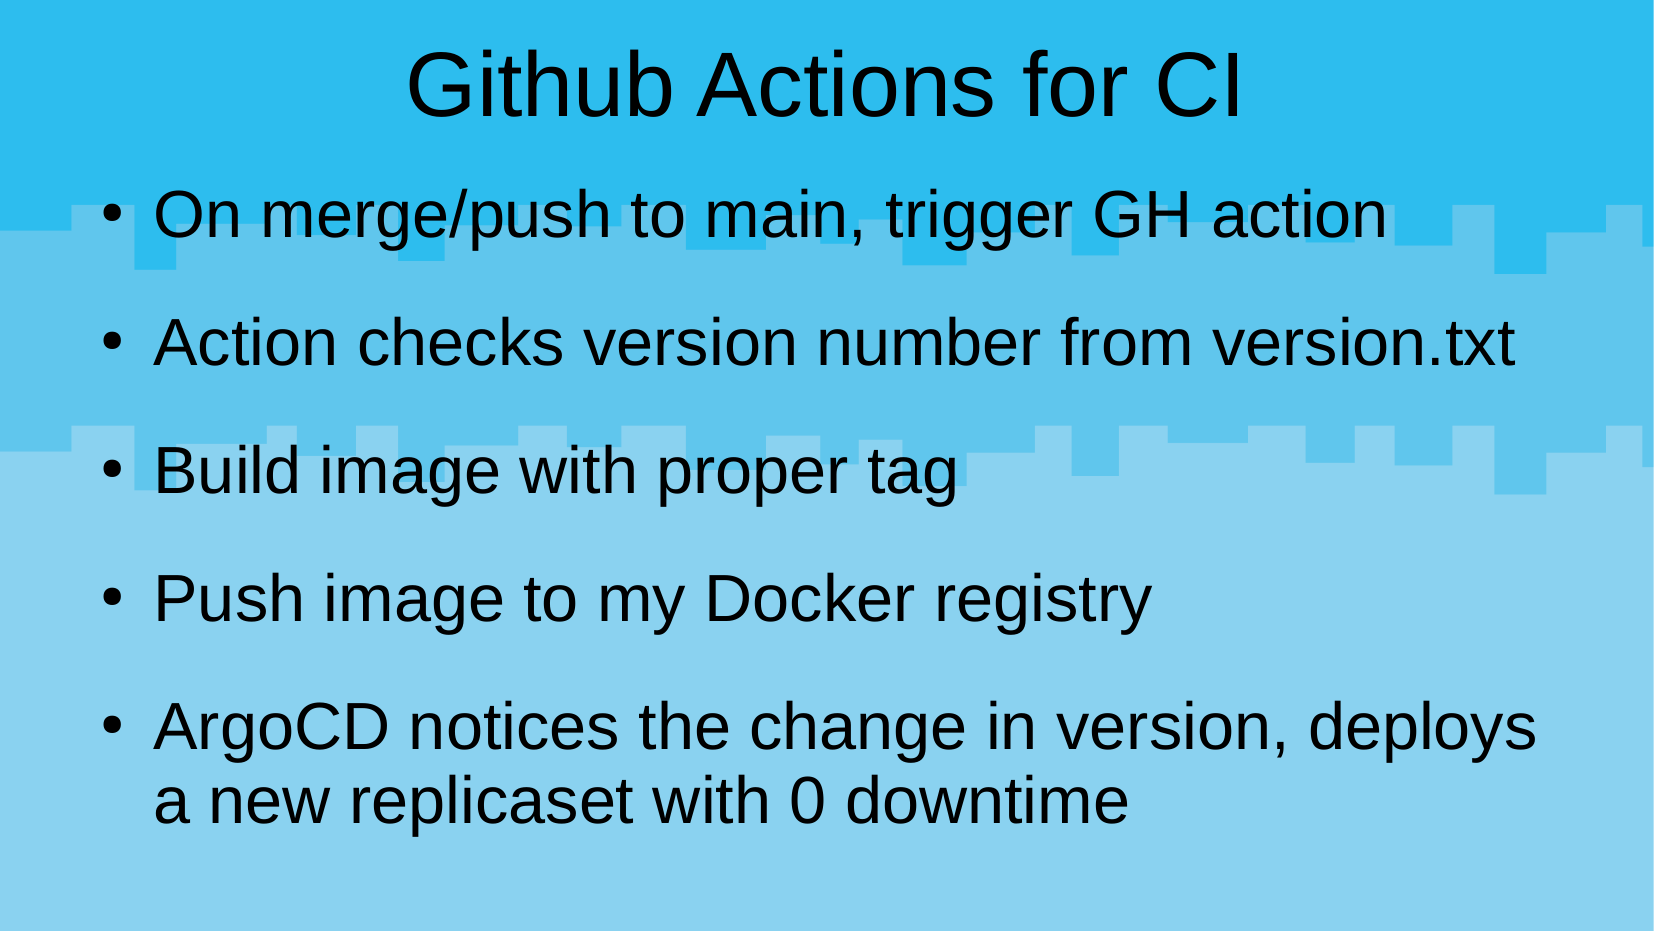

# Github Actions for CI
On merge/push to main, trigger GH action
Action checks version number from version.txt
Build image with proper tag
Push image to my Docker registry
ArgoCD notices the change in version, deploys a new replicaset with 0 downtime